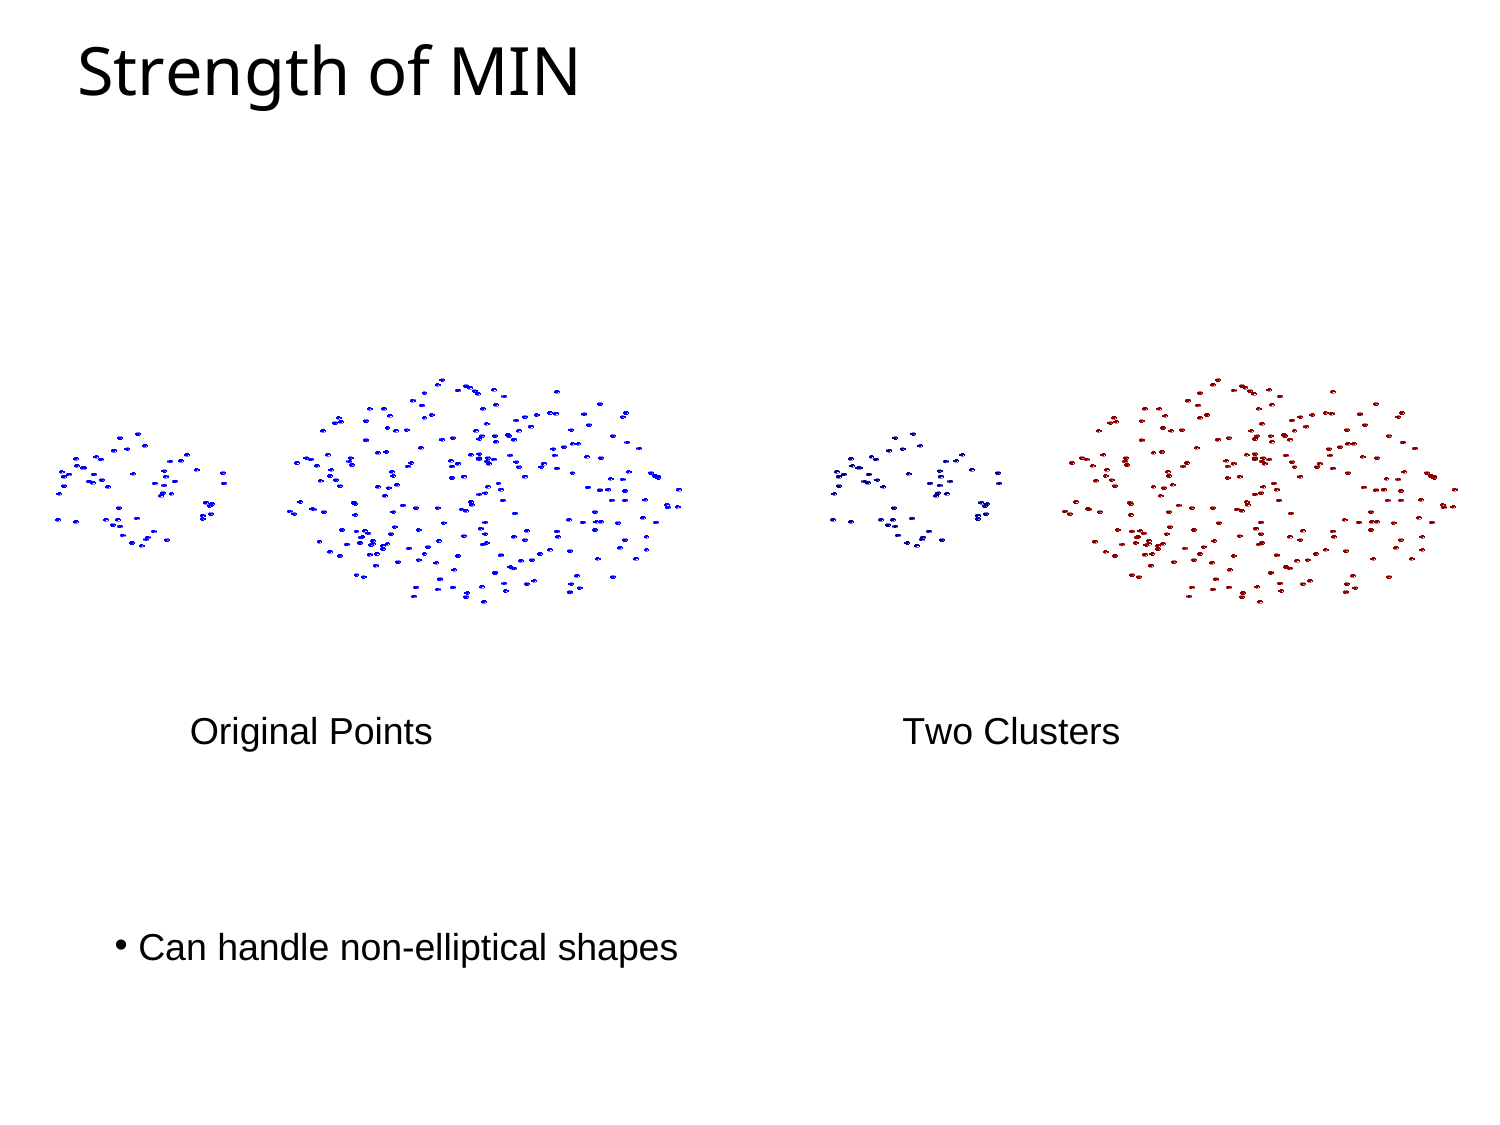

Strength of MIN
Two Clusters
Original Points
 Can handle non-elliptical shapes